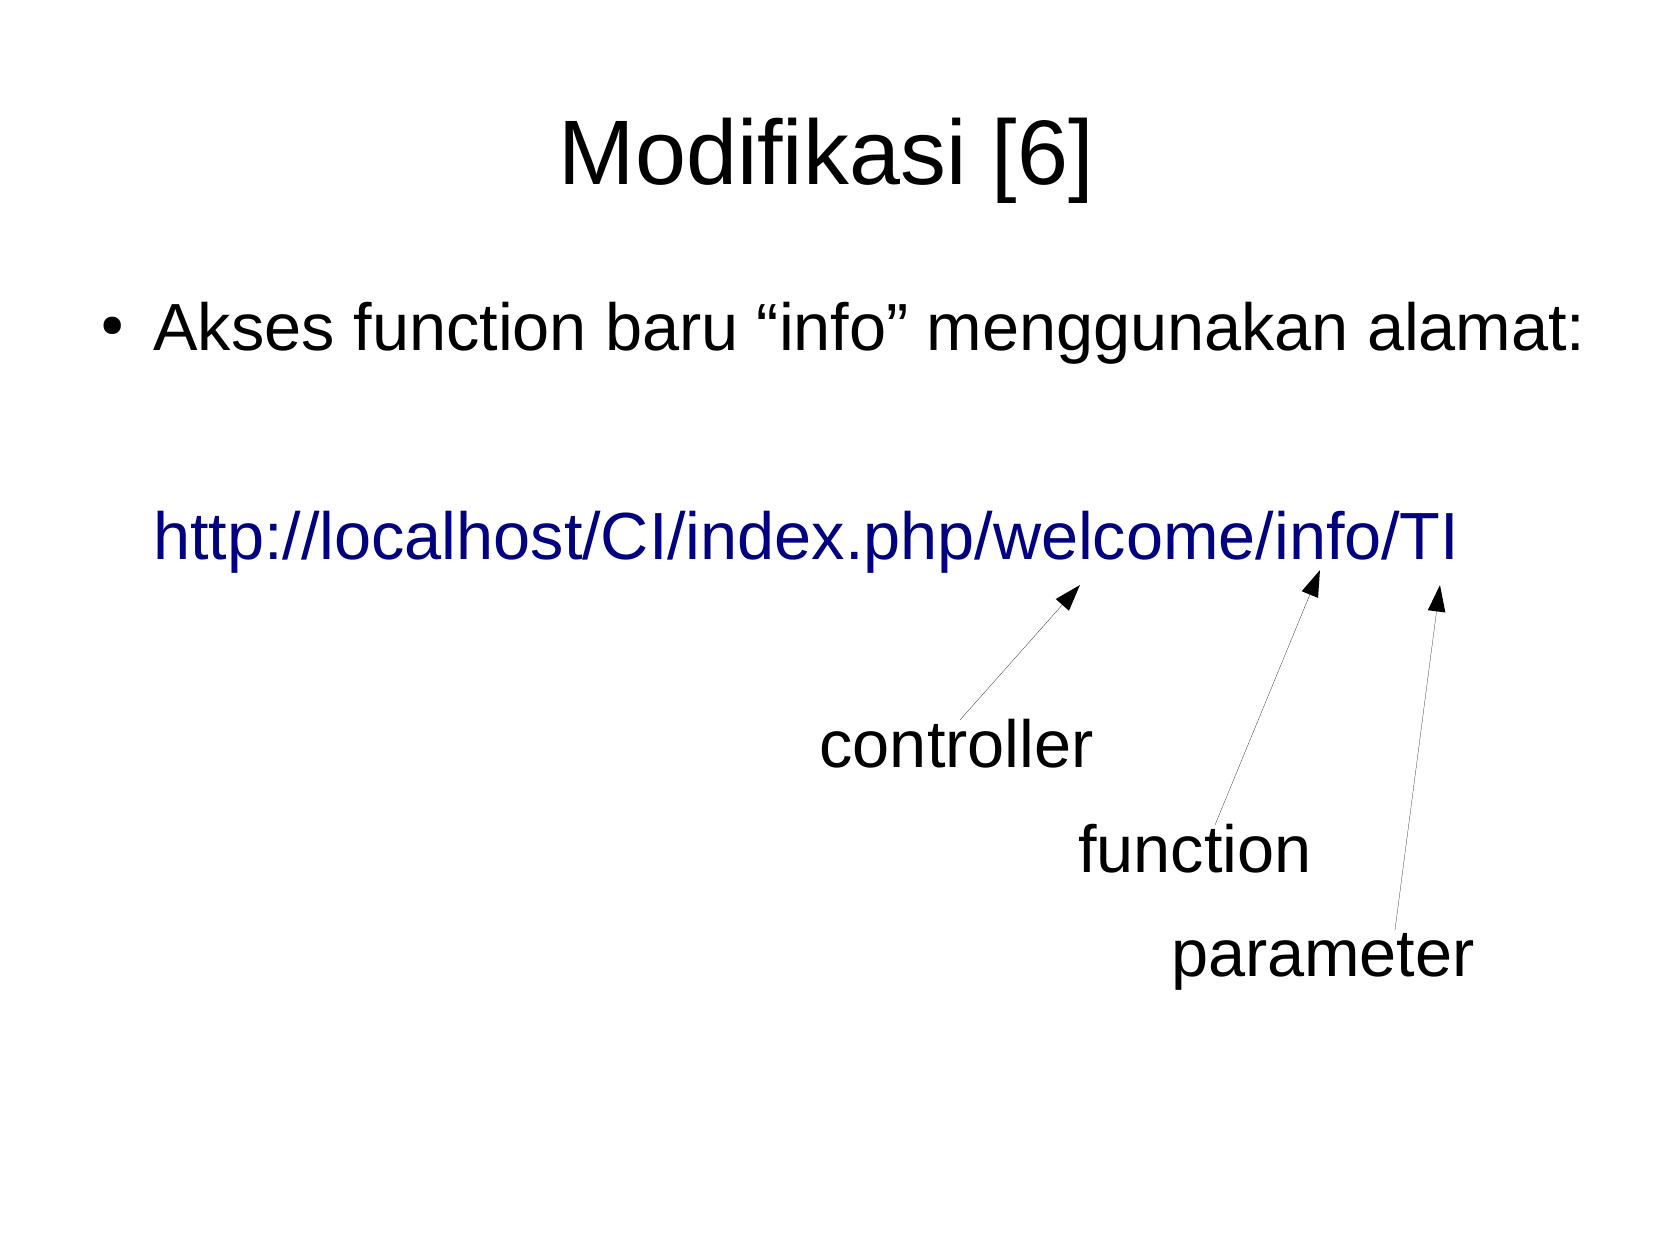

# Modifikasi [6]
Akses function baru “info” menggunakan alamat:
http://localhost/CI/index.php/welcome/info/TI
 controller
 function
 parameter